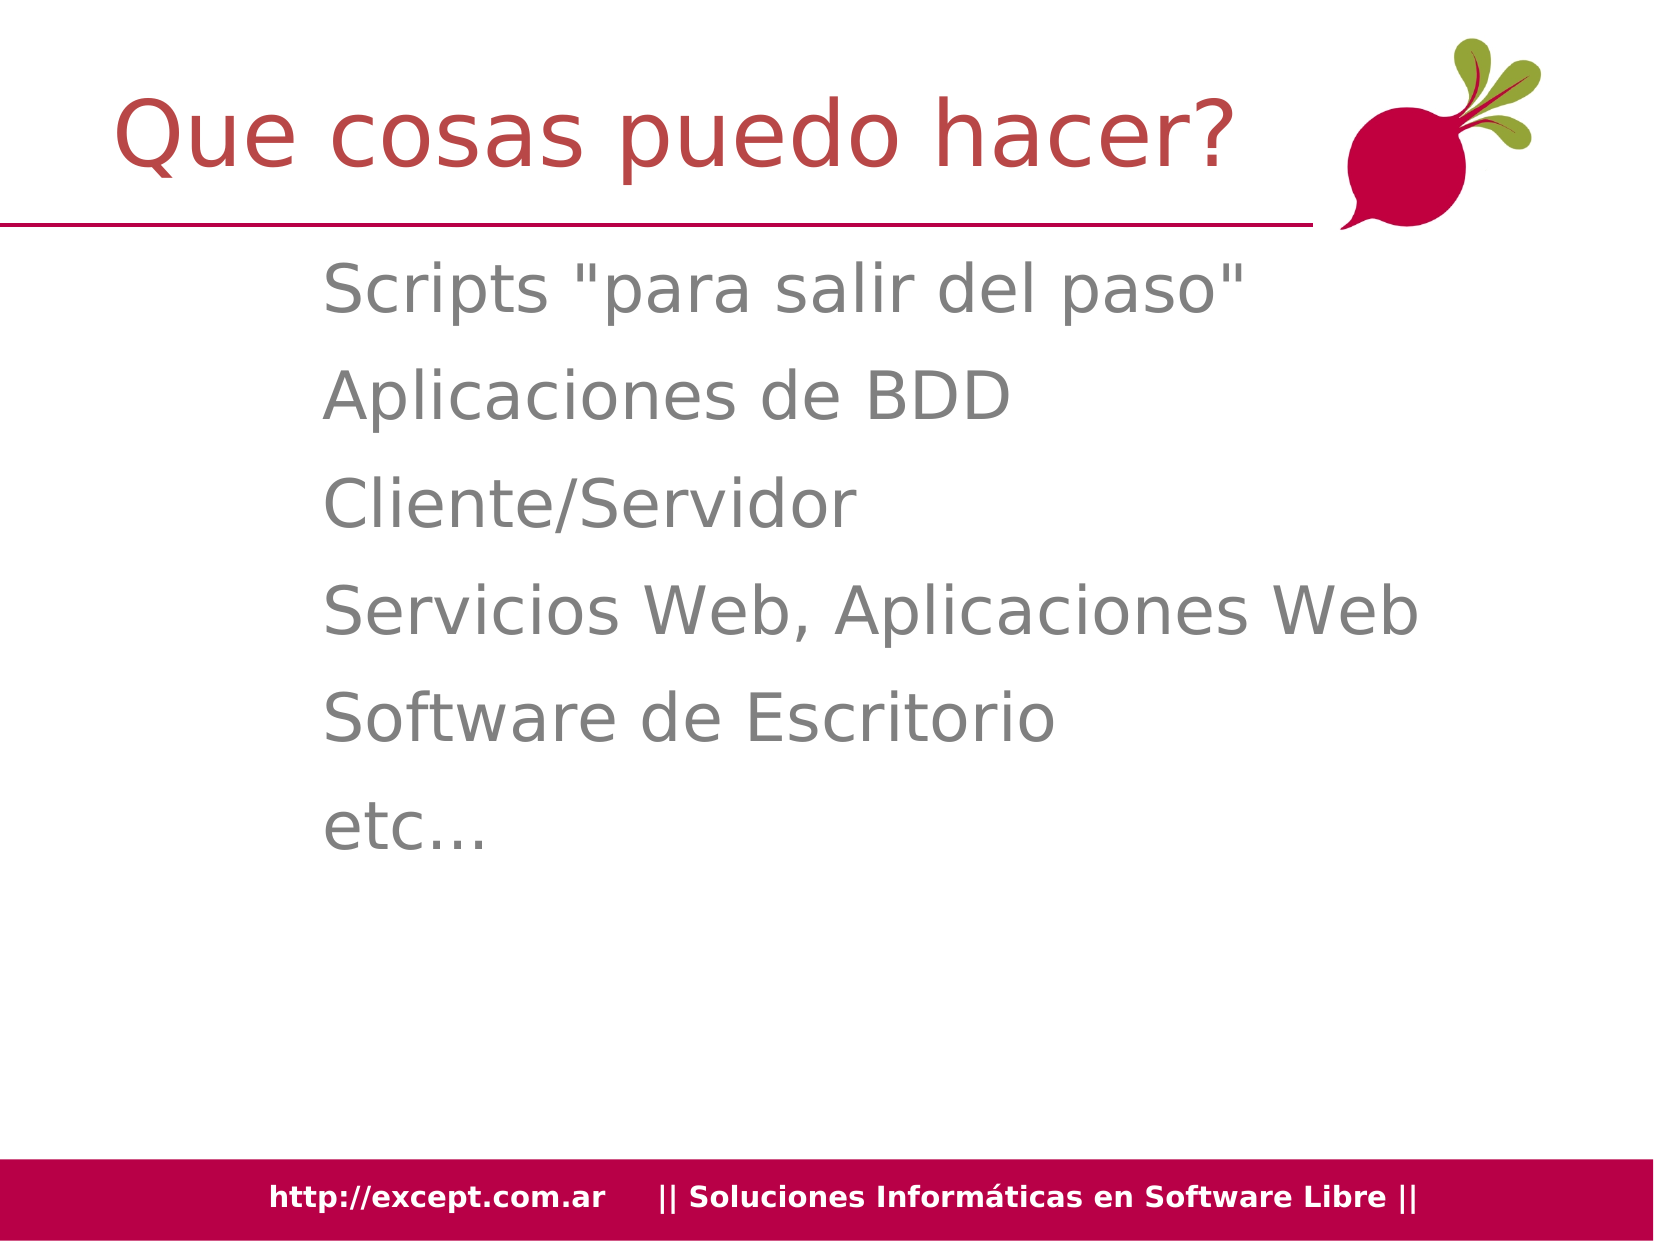

# Que cosas puedo hacer?
Scripts "para salir del paso"
Aplicaciones de BDD
Cliente/Servidor
Servicios Web, Aplicaciones Web
Software de Escritorio
etc...